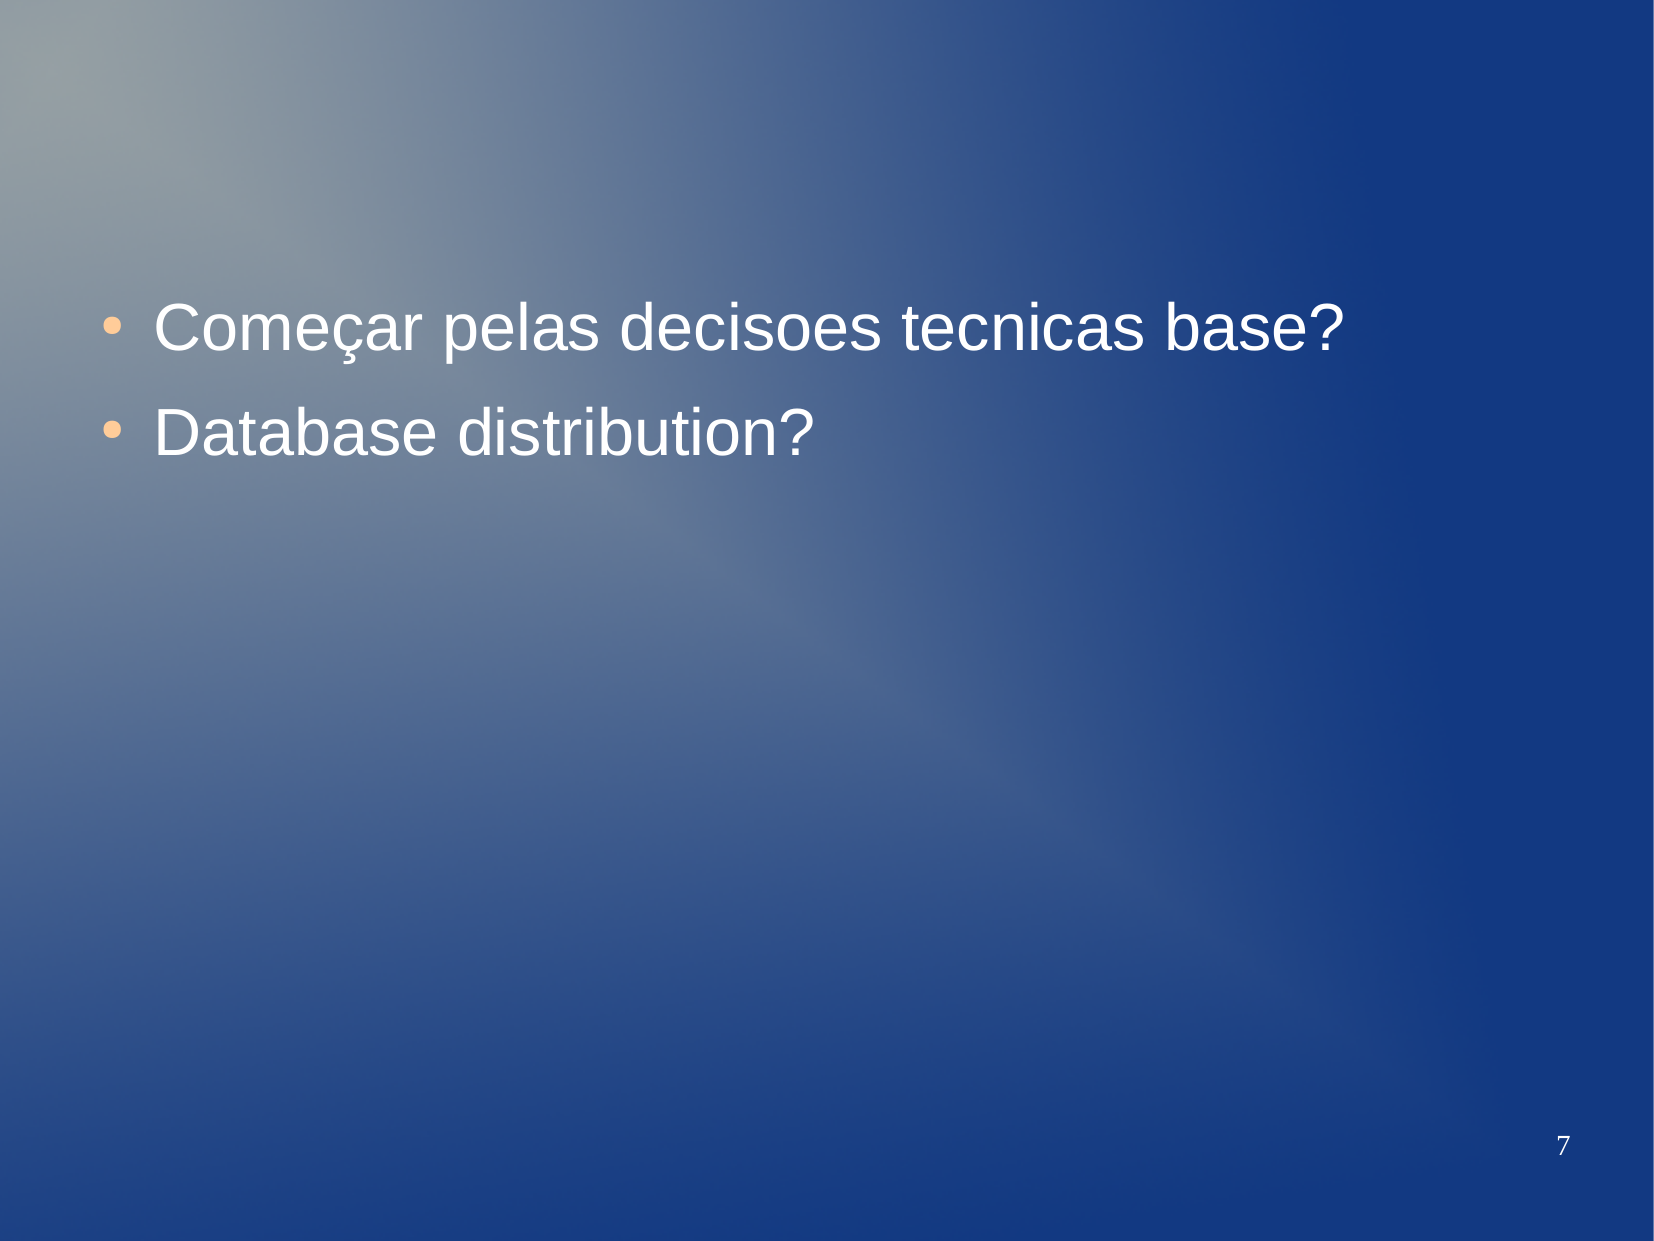

#
Começar pelas decisoes tecnicas base?
Database distribution?
7